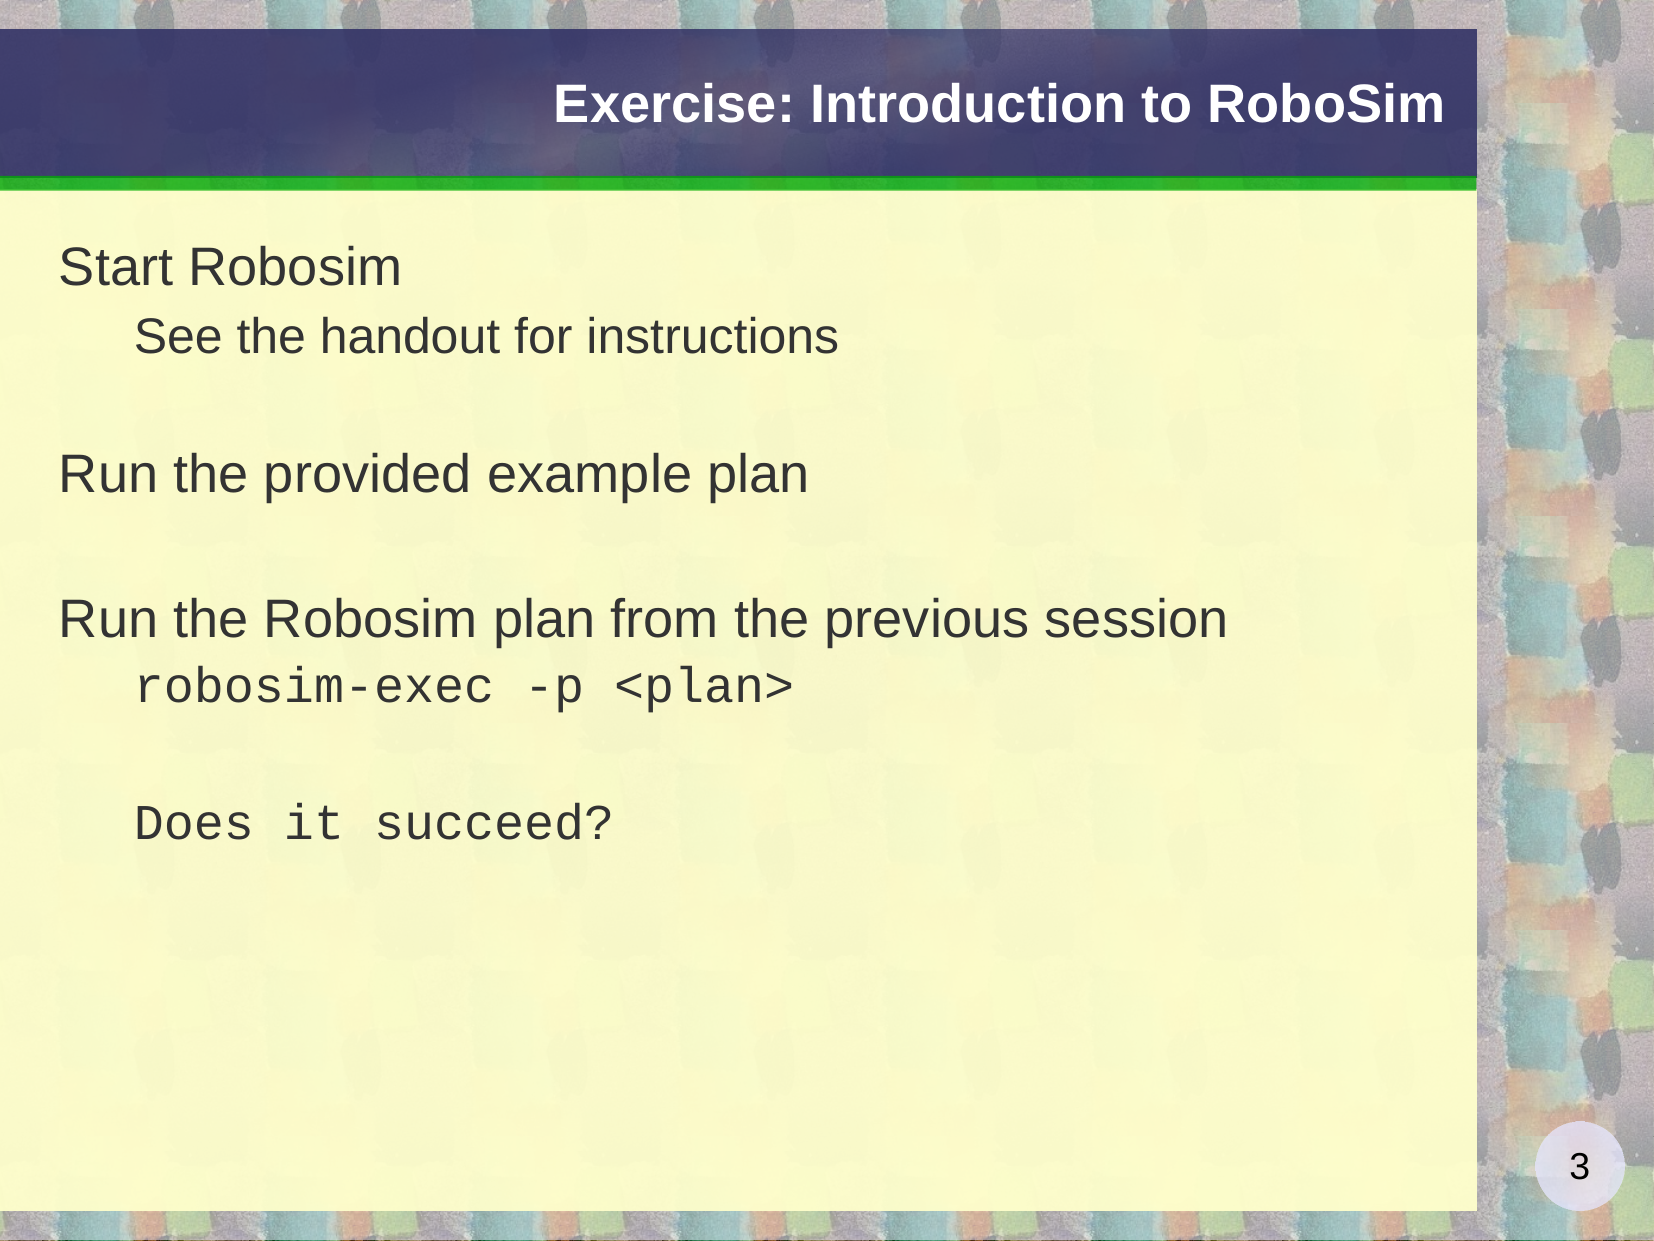

# Exercise: Introduction to RoboSim
Start Robosim
See the handout for instructions
Run the provided example plan
Run the Robosim plan from the previous session
robosim-exec -p <plan>
Does it succeed?